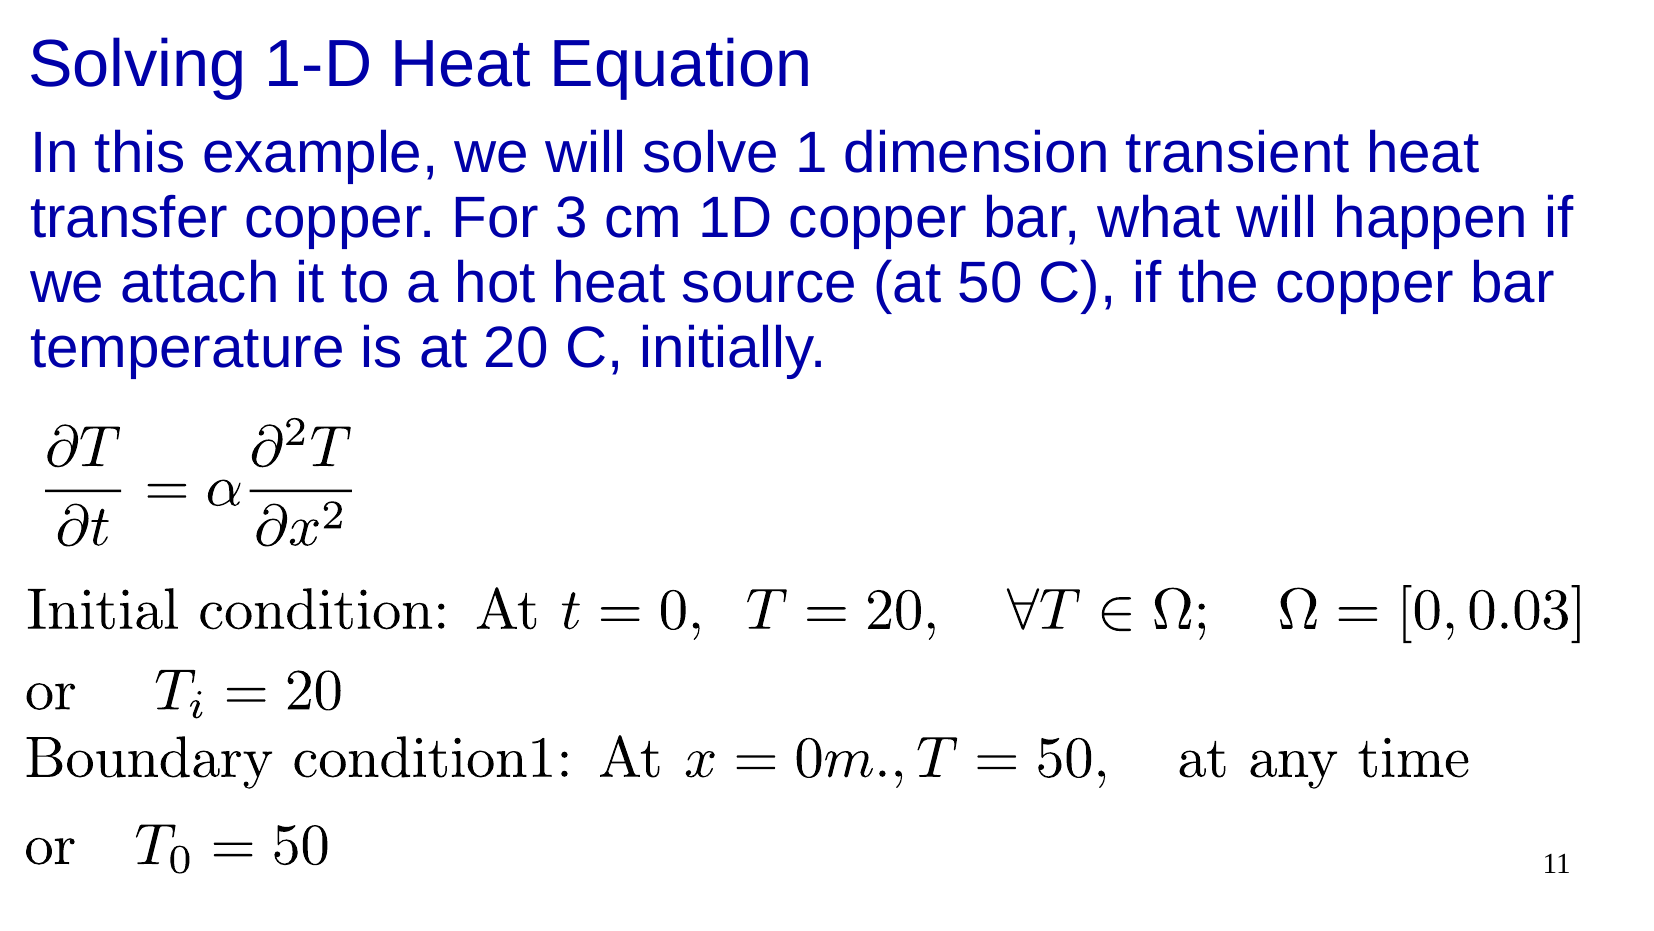

# Solving 1-D Heat Equation
In this example, we will solve 1 dimension transient heat transfer copper. For 3 cm 1D copper bar, what will happen if we attach it to a hot heat source (at 50 C), if the copper bar temperature is at 20 C, initially.
11